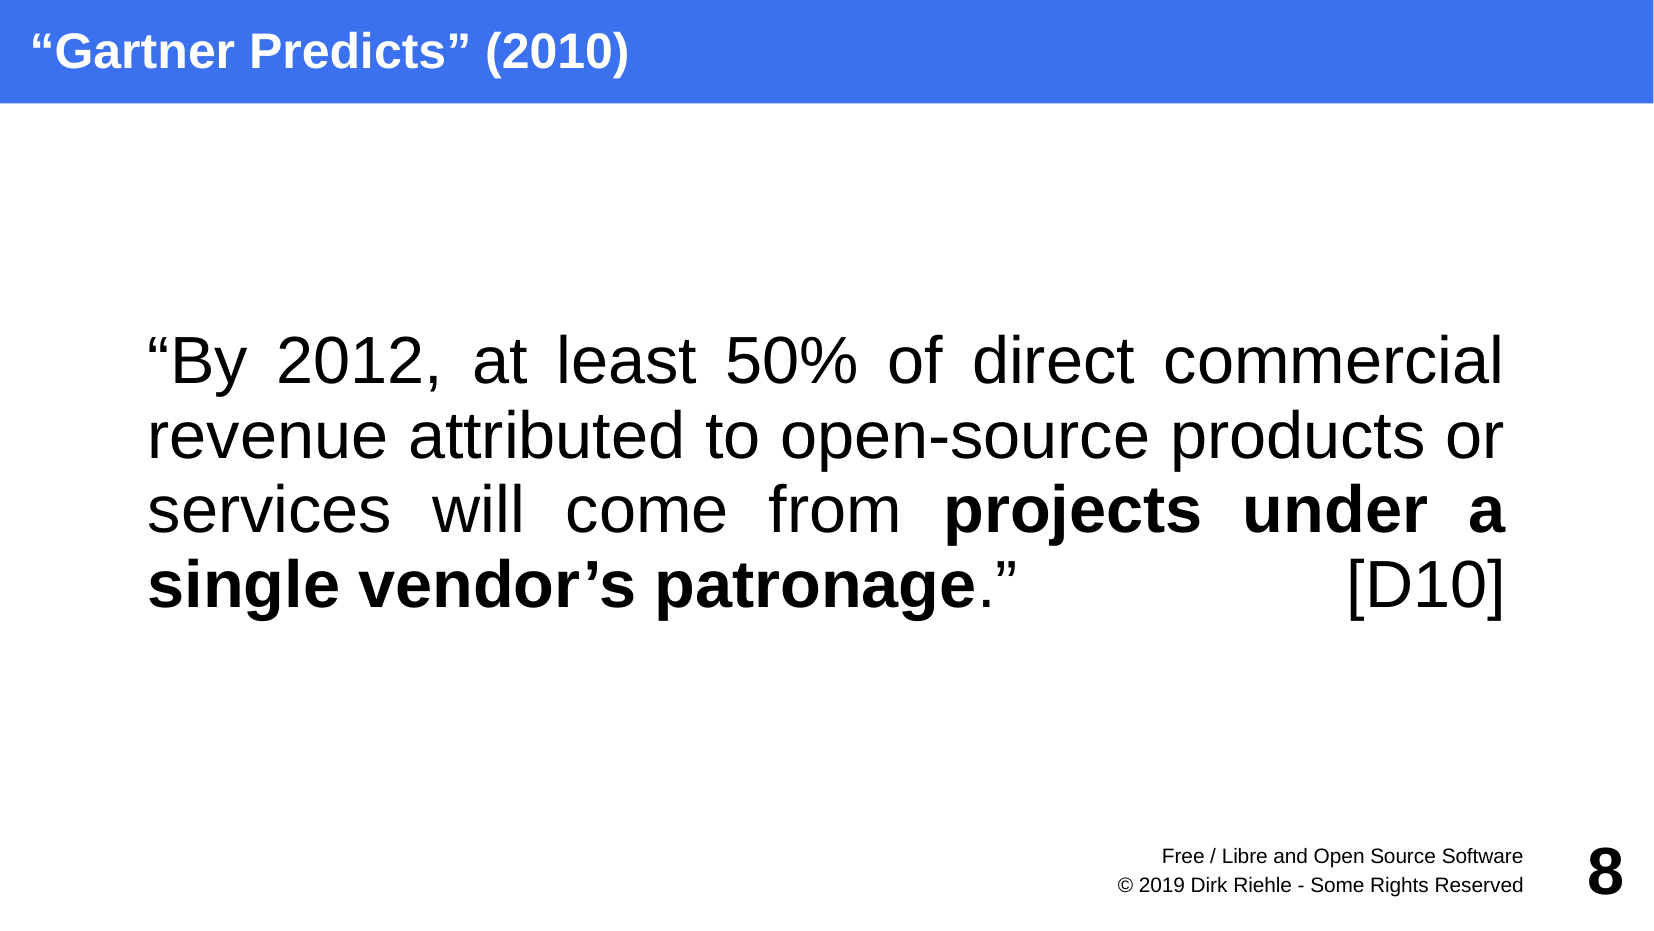

# “Gartner Predicts” (2010)
“By 2012, at least 50% of direct commercial revenue attributed to open-source products or services will come from projects under a single vendor’s patronage.”	[D10]
Free / Libre and Open Source Software
8
© 2019 Dirk Riehle - Some Rights Reserved